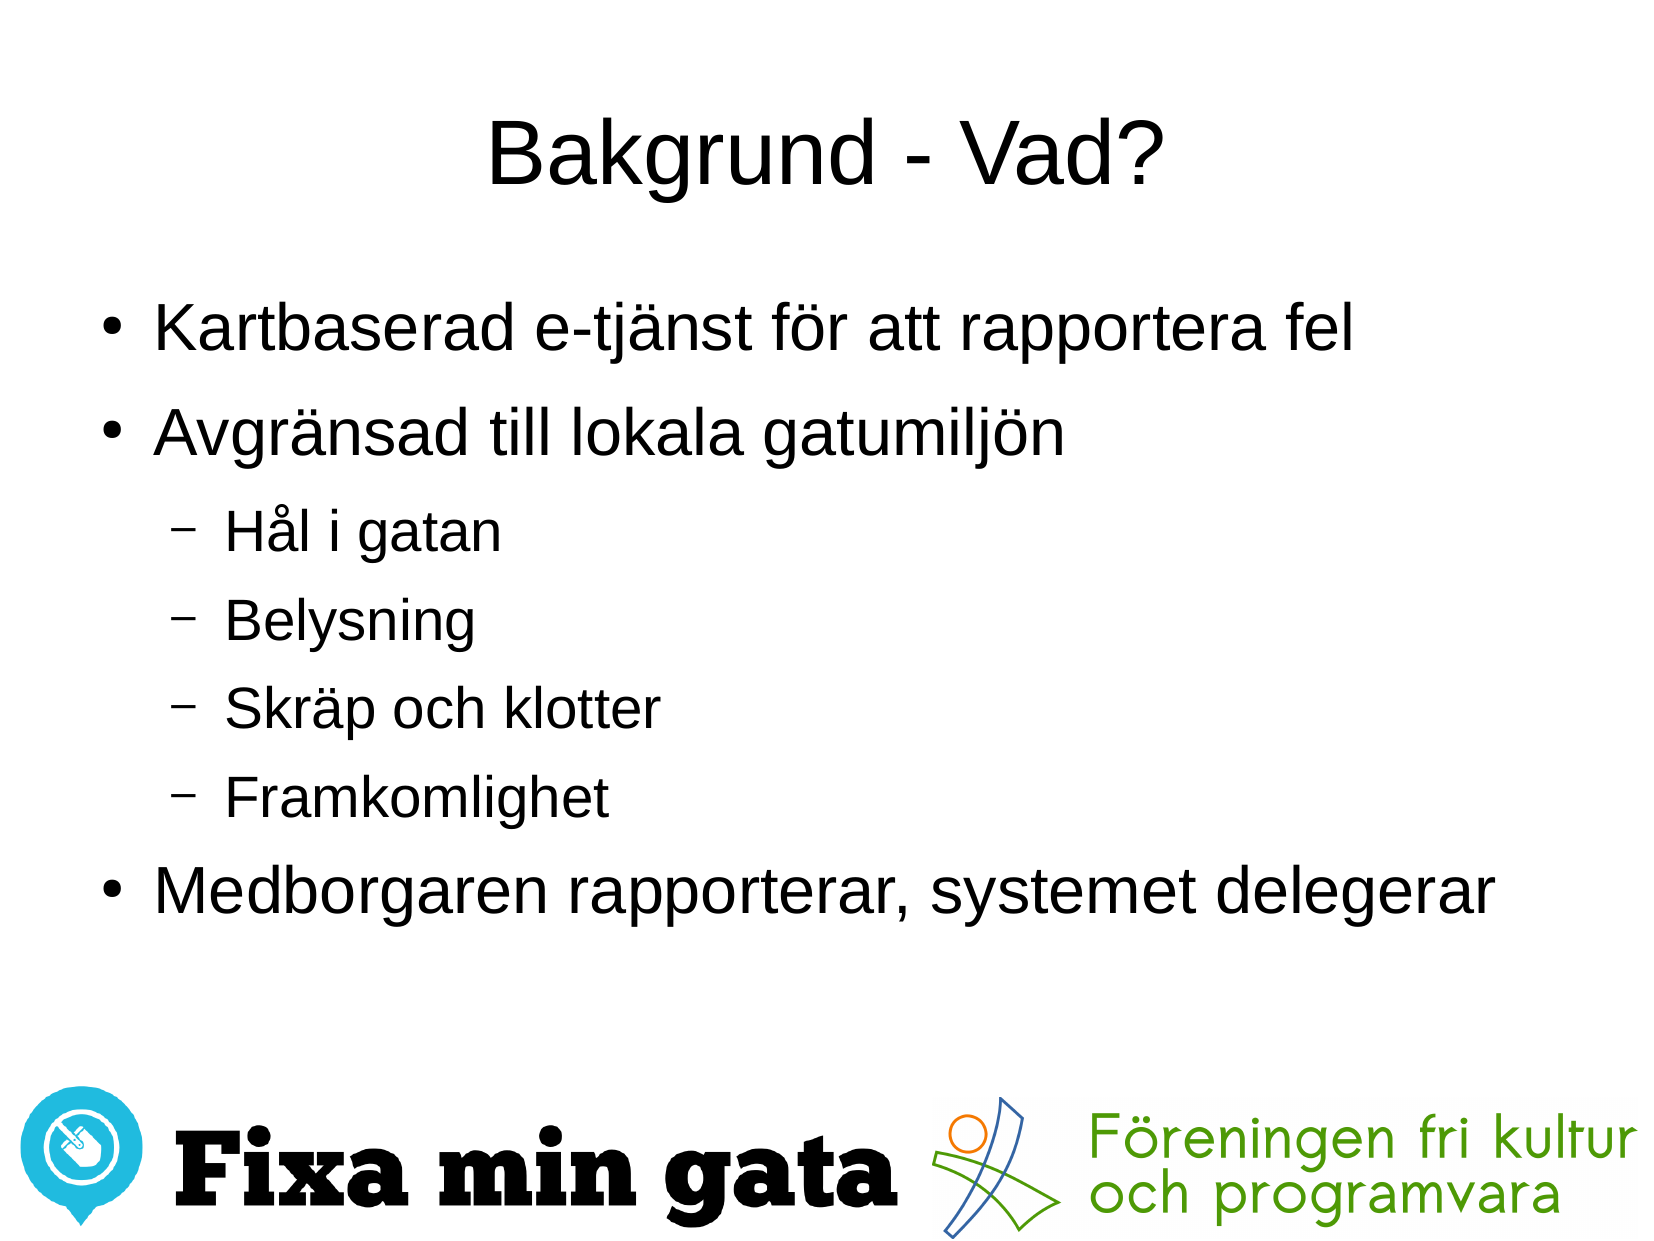

# Bakgrund - Vad?
Kartbaserad e-tjänst för att rapportera fel
Avgränsad till lokala gatumiljön
Hål i gatan
Belysning
Skräp och klotter
Framkomlighet
Medborgaren rapporterar, systemet delegerar